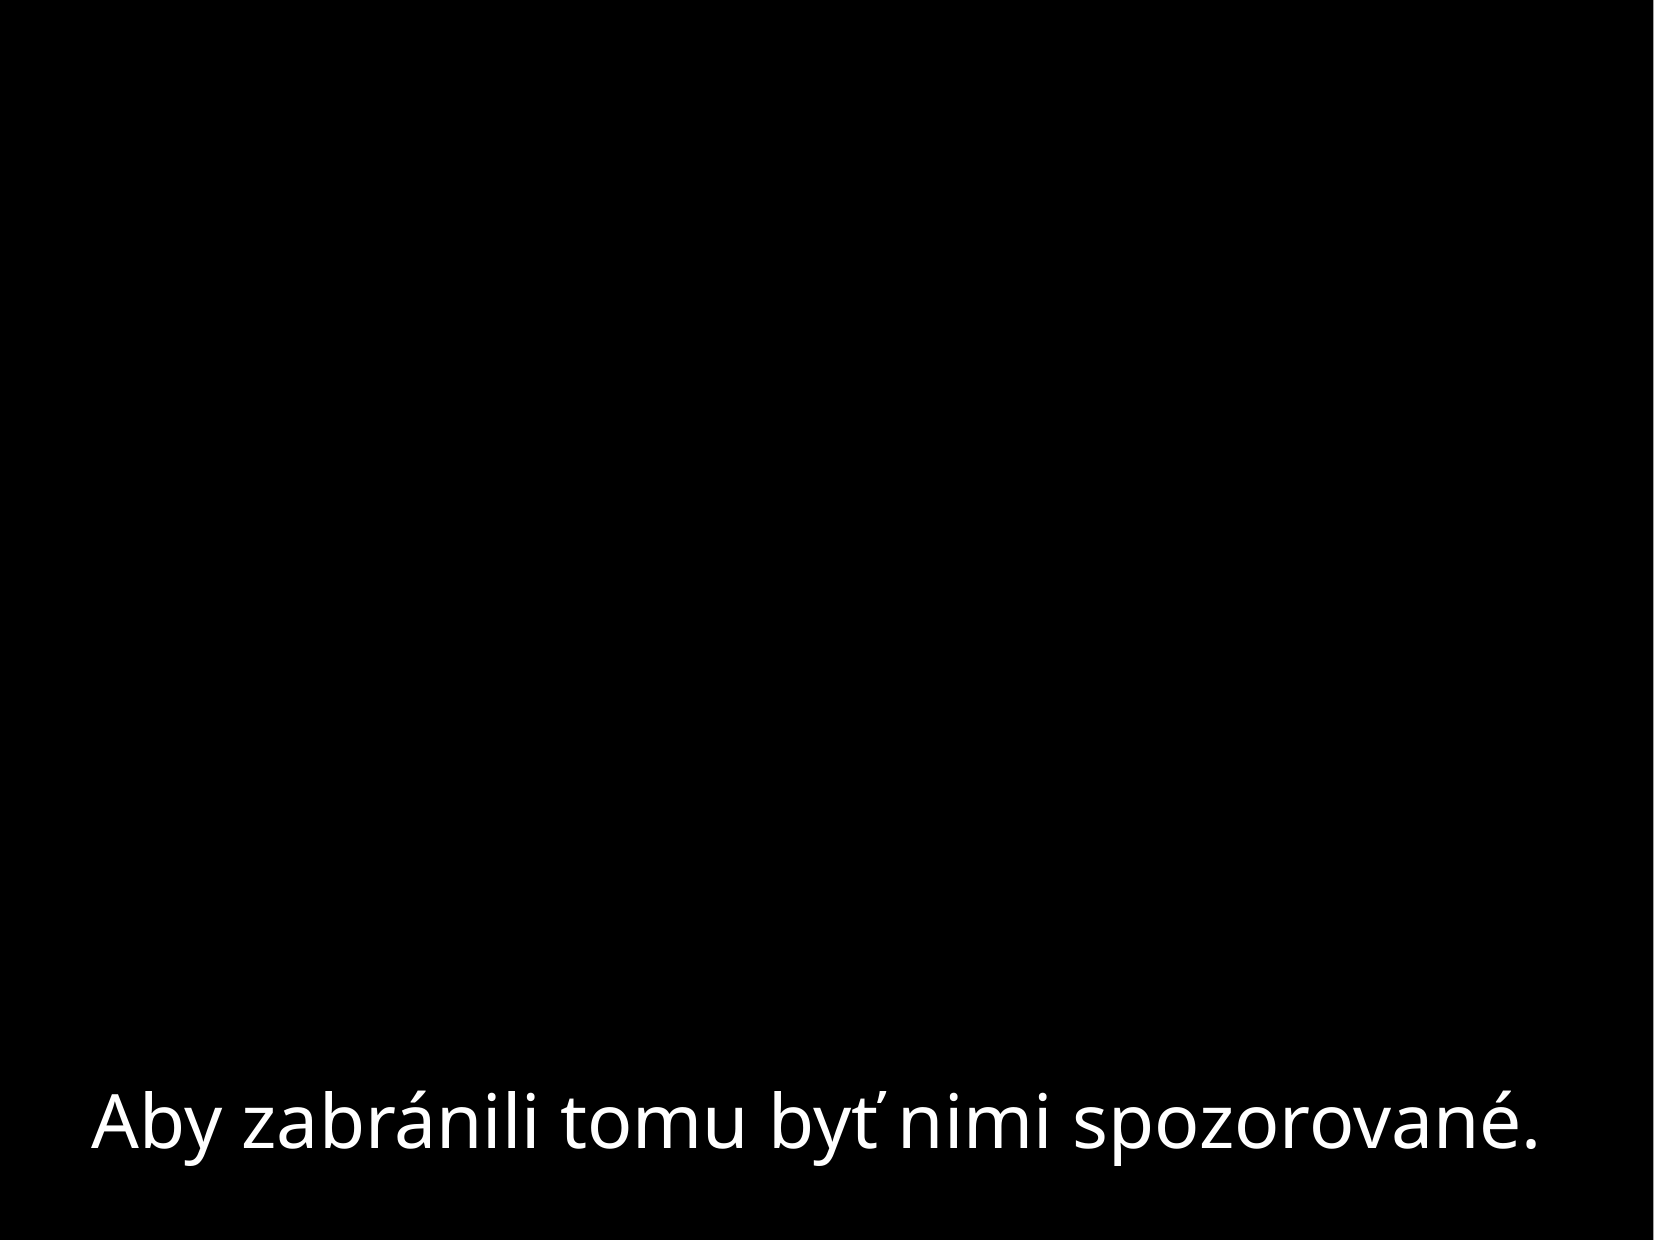

# Aby zabránili tomu byť nimi spozorované.